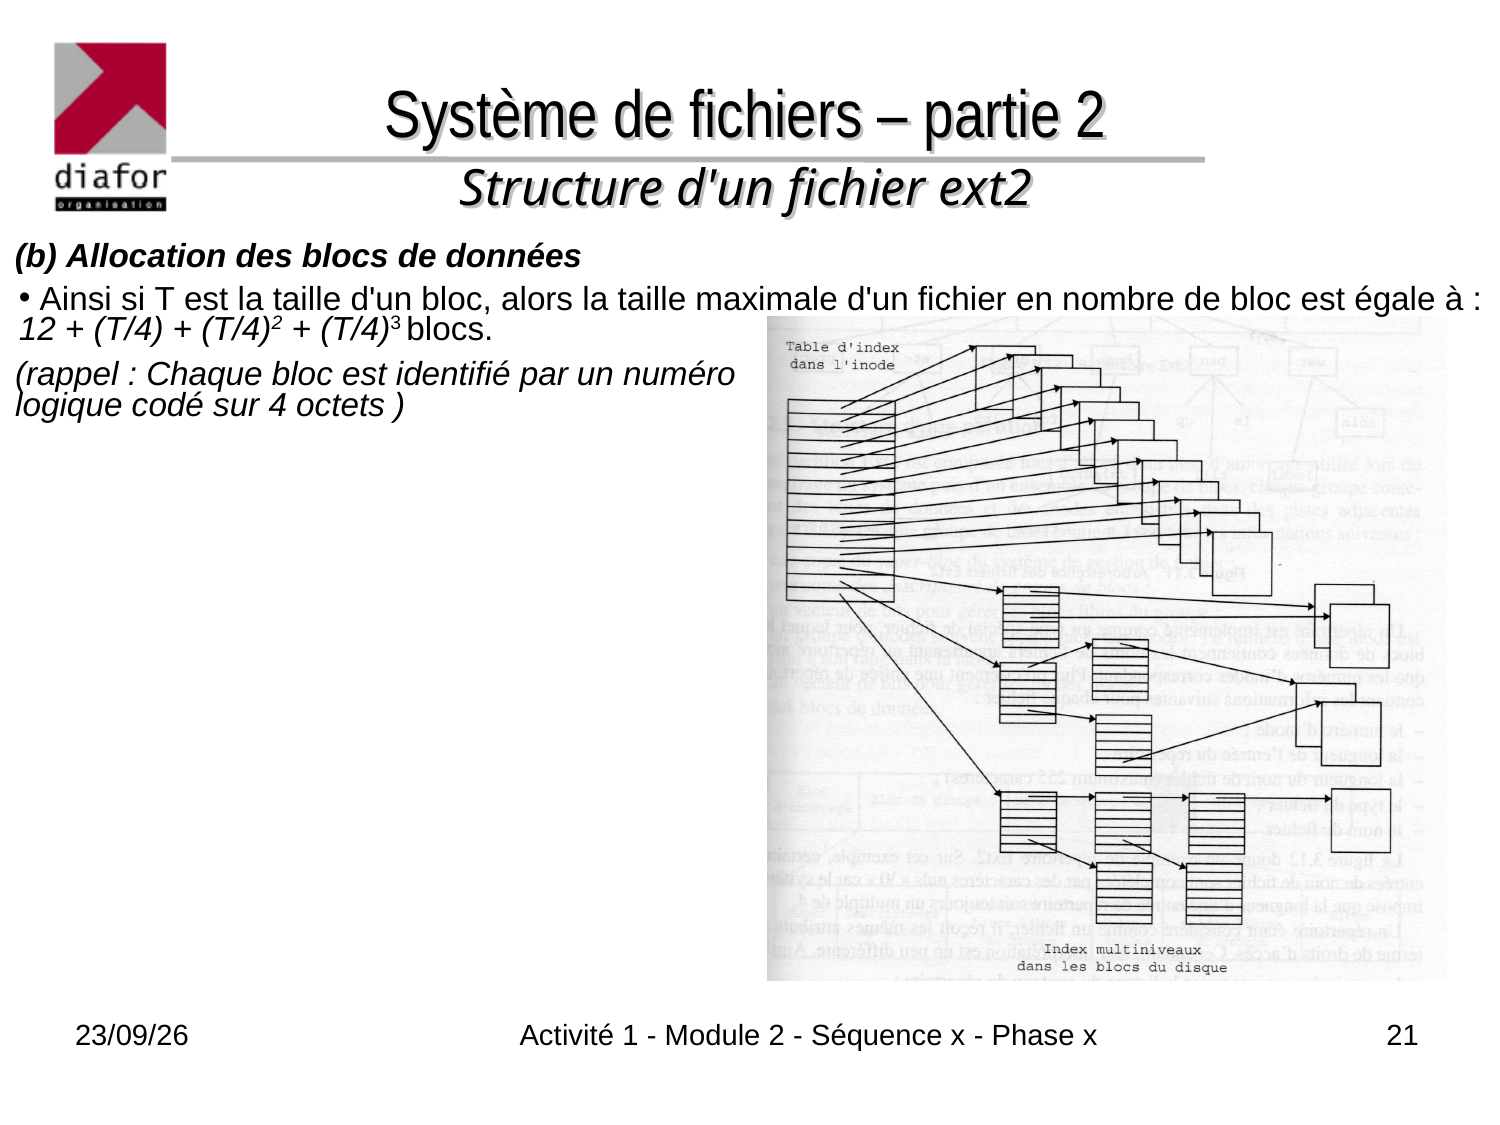

# Système de fichiers – partie 2 Structure d'un fichier ext2
(b) Allocation des blocs de données
 Ainsi si T est la taille d'un bloc, alors la taille maximale d'un fichier en nombre de bloc est égale à :
12 + (T/4) + (T/4)2 + (T/4)3 blocs.
(rappel : Chaque bloc est identifié par un numéro
logique codé sur 4 octets )
Activité 1 - Module 2 - Séquence x - Phase x
21